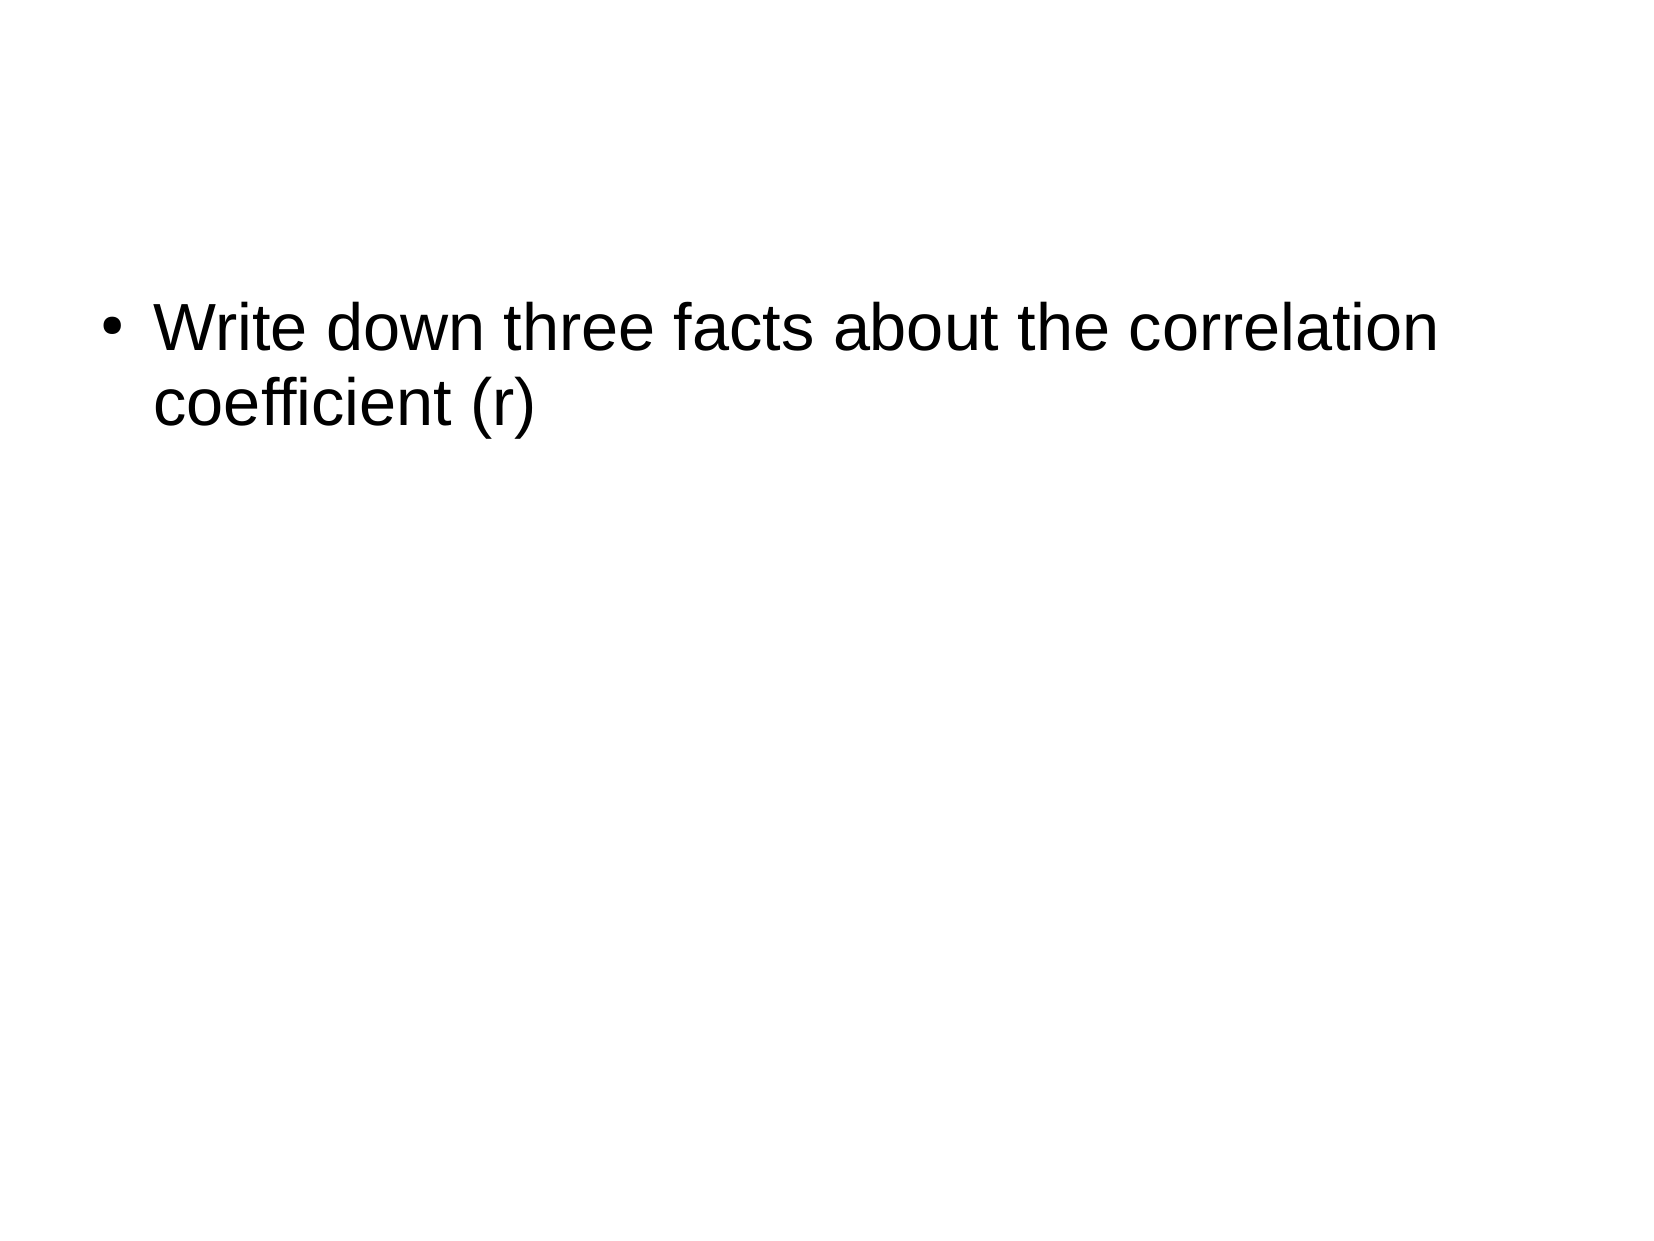

# Write down three facts about the correlation coefficient (r)